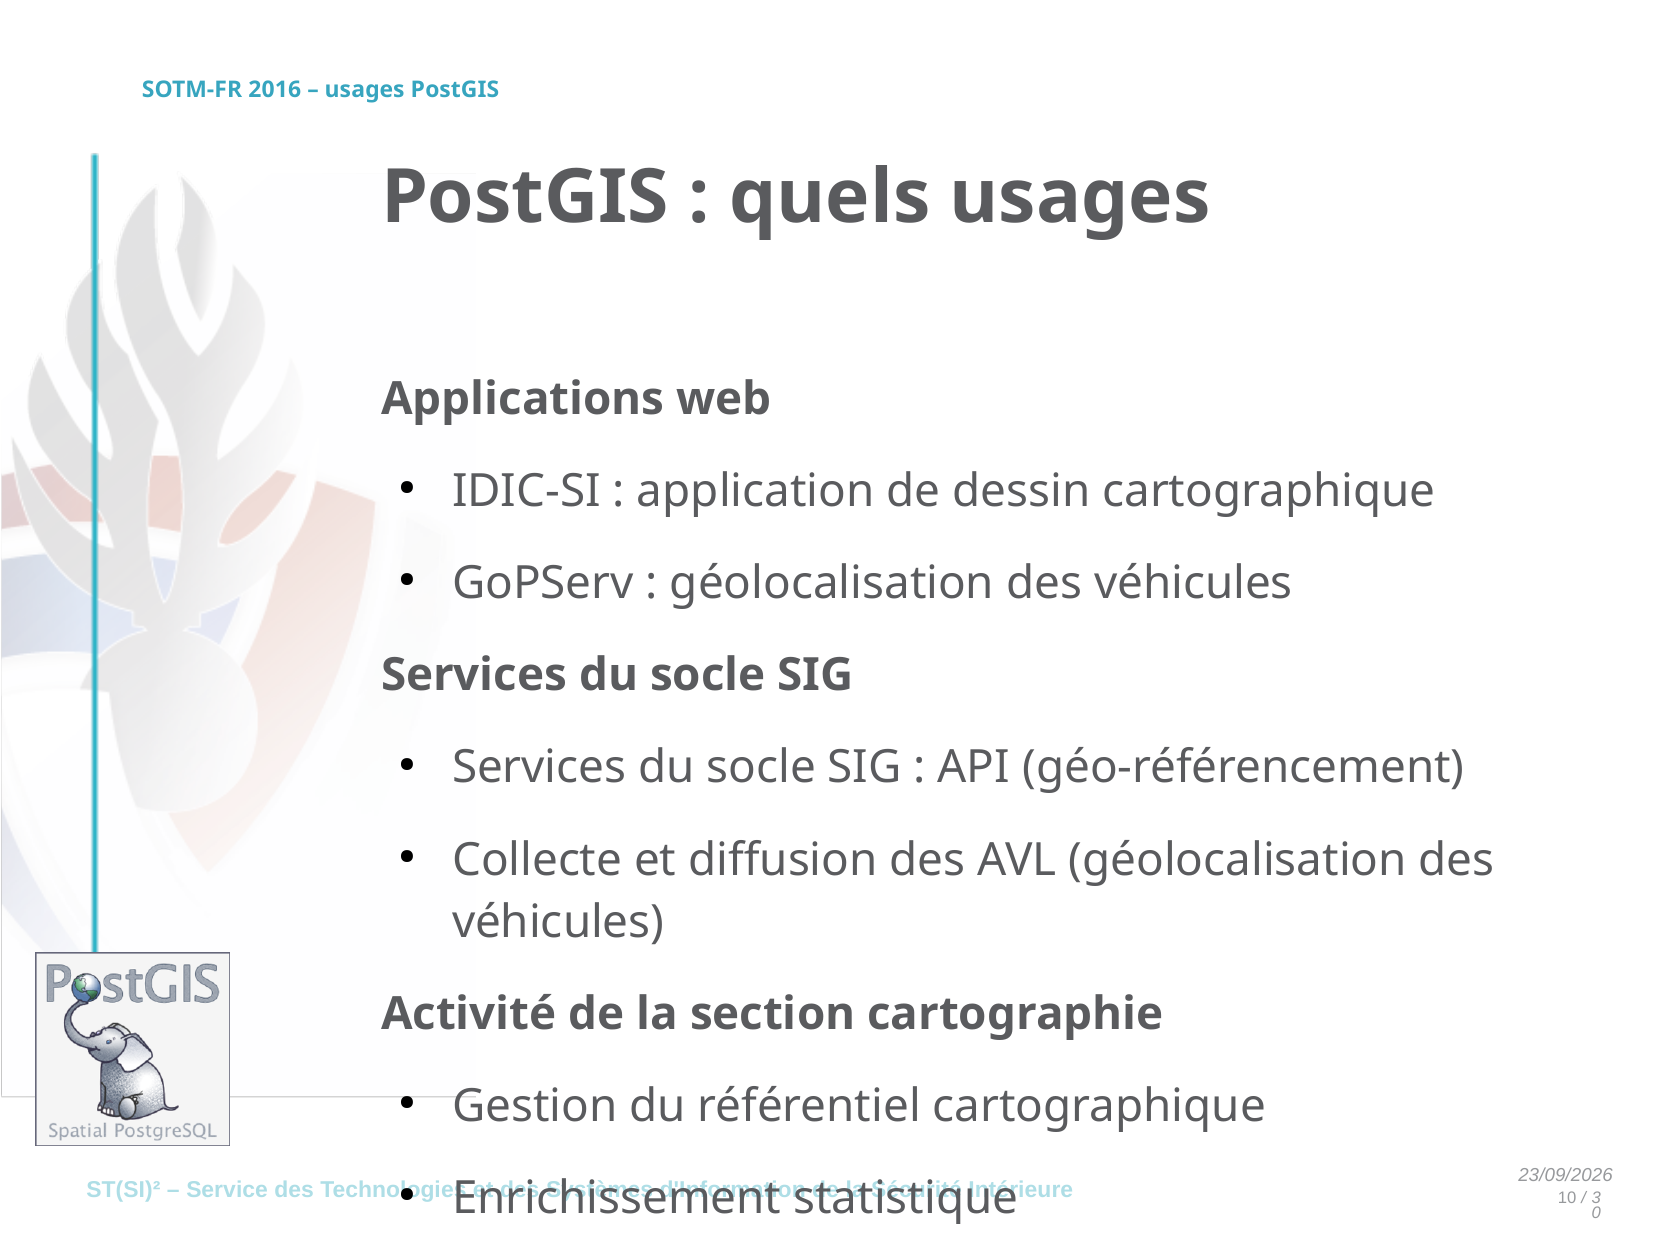

# SOTM-FR 2016 – usages PostGIS
PostGIS : quels usages
Applications web
IDIC-SI : application de dessin cartographique
GoPServ : géolocalisation des véhicules
Services du socle SIG
Services du socle SIG : API (géo-référencement)
Collecte et diffusion des AVL (géolocalisation des véhicules)
Activité de la section cartographie
Gestion du référentiel cartographique
Enrichissement statistique